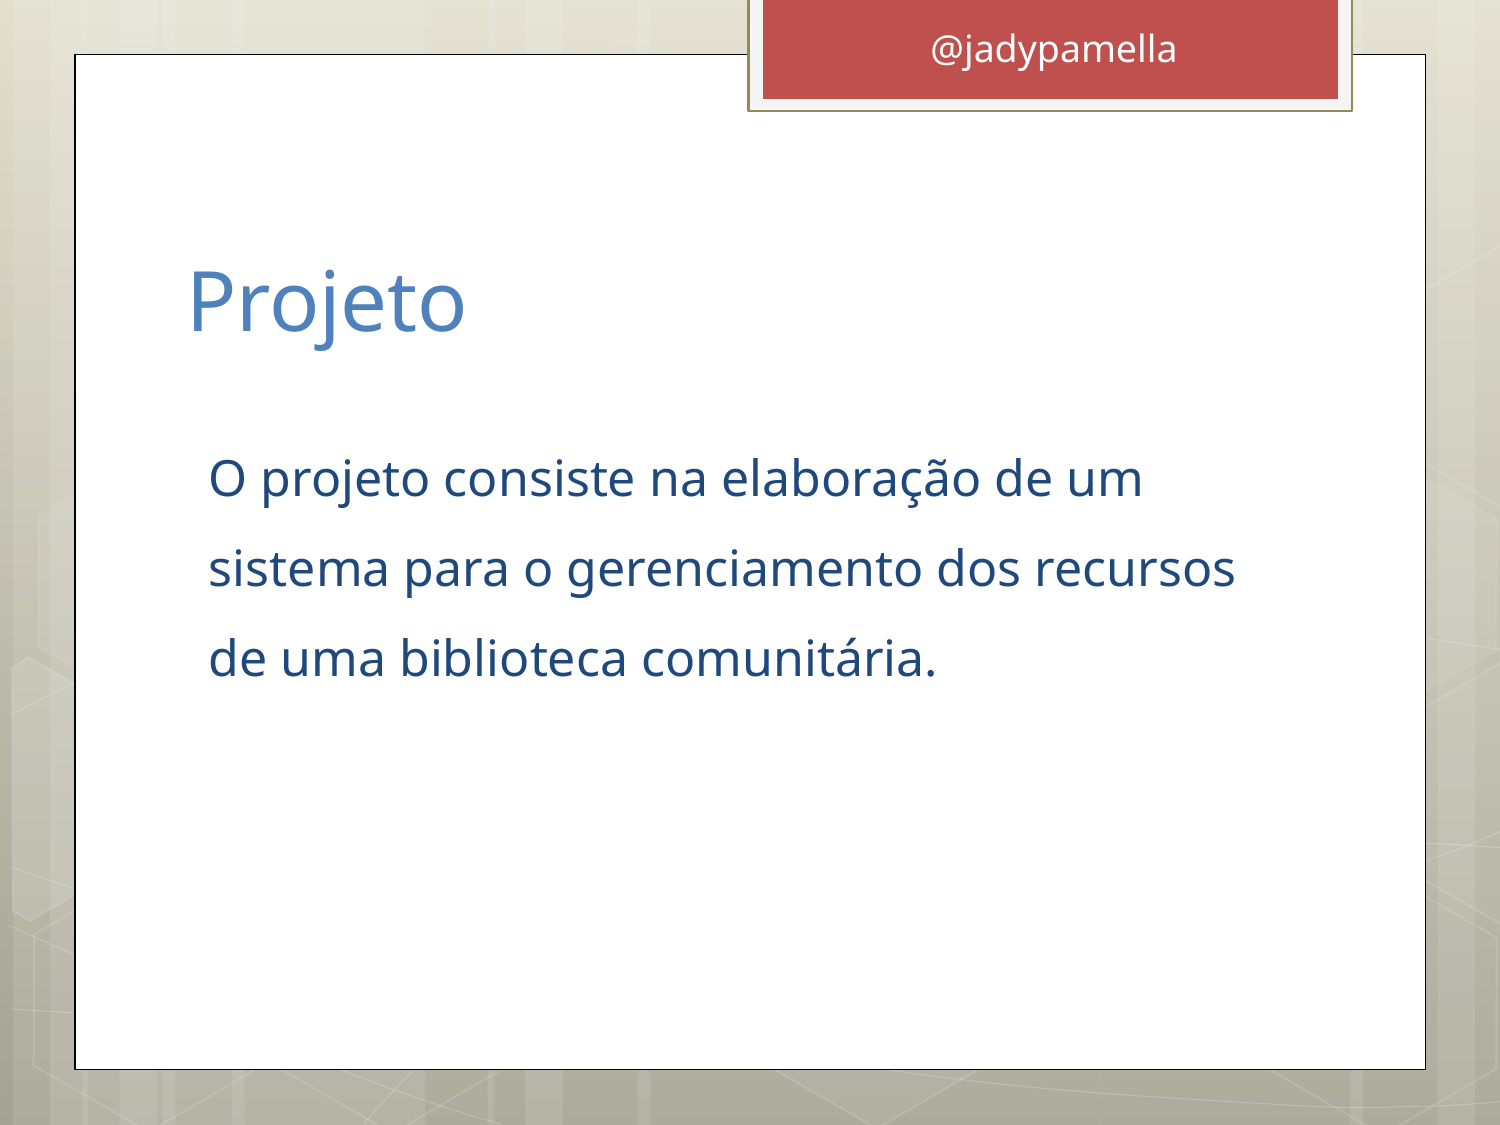

@jadypamella
# Projeto
O projeto consiste na elaboração de um sistema para o gerenciamento dos recursos de uma biblioteca comunitária.